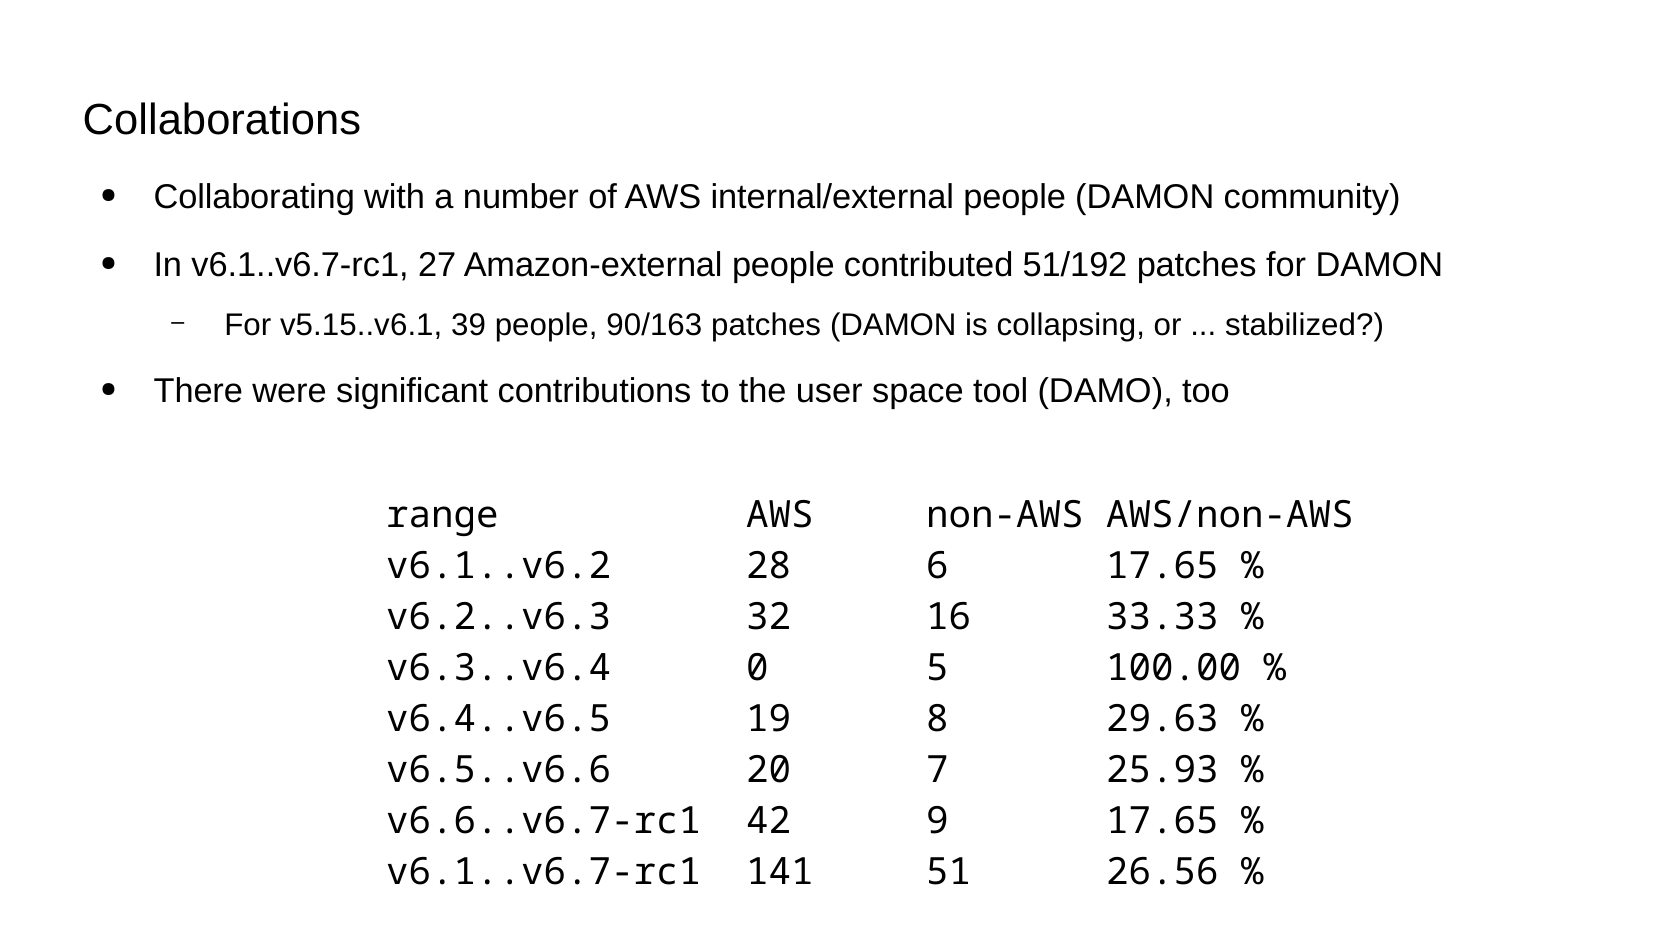

# Collaborations
Collaborating with a number of AWS internal/external people (DAMON community)
In v6.1..v6.7-rc1, 27 Amazon-external people contributed 51/192 patches for DAMON
For v5.15..v6.1, 39 people, 90/163 patches (DAMON is collapsing, or ... stabilized?)
There were significant contributions to the user space tool (DAMO), too
range AWS non-AWS AWS/non-AWS
v6.1..v6.2 28 6 17.65 %
v6.2..v6.3 32 16 33.33 %
v6.3..v6.4 0 5 100.00 %
v6.4..v6.5 19 8 29.63 %
v6.5..v6.6 20 7 25.93 %
v6.6..v6.7-rc1 42 9 17.65 %
v6.1..v6.7-rc1 141 51 26.56 %